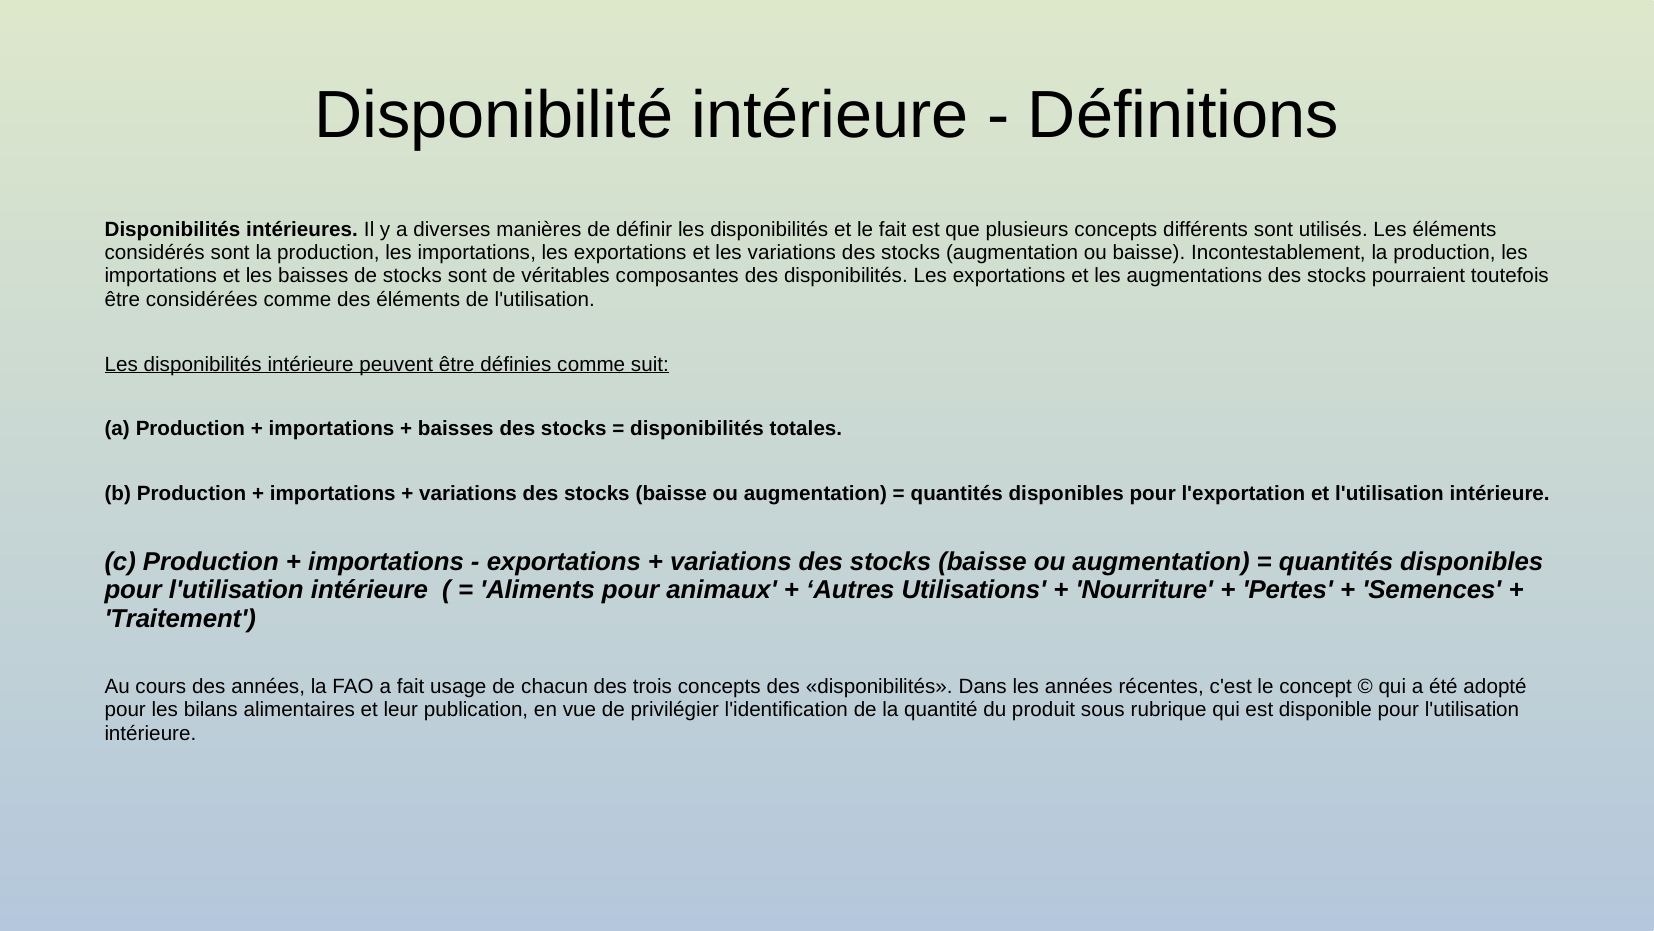

# Disponibilité intérieure - Définitions
Disponibilités intérieures. Il y a diverses manières de définir les disponibilités et le fait est que plusieurs concepts différents sont utilisés. Les éléments considérés sont la production, les importations, les exportations et les variations des stocks (augmentation ou baisse). Incontestablement, la production, les importations et les baisses de stocks sont de véritables composantes des disponibilités. Les exportations et les augmentations des stocks pourraient toutefois être considérées comme des éléments de l'utilisation.
Les disponibilités intérieure peuvent être définies comme suit:
(a) Production + importations + baisses des stocks = disponibilités totales.
(b) Production + importations + variations des stocks (baisse ou augmentation) = quantités disponibles pour l'exportation et l'utilisation intérieure.
(c) Production + importations - exportations + variations des stocks (baisse ou augmentation) = quantités disponibles pour l'utilisation intérieure ( = 'Aliments pour animaux' + ‘Autres Utilisations' + 'Nourriture' + 'Pertes' + 'Semences' + 'Traitement')
Au cours des années, la FAO a fait usage de chacun des trois concepts des «disponibilités». Dans les années récentes, c'est le concept © qui a été adopté pour les bilans alimentaires et leur publication, en vue de privilégier l'identification de la quantité du produit sous rubrique qui est disponible pour l'utilisation intérieure.